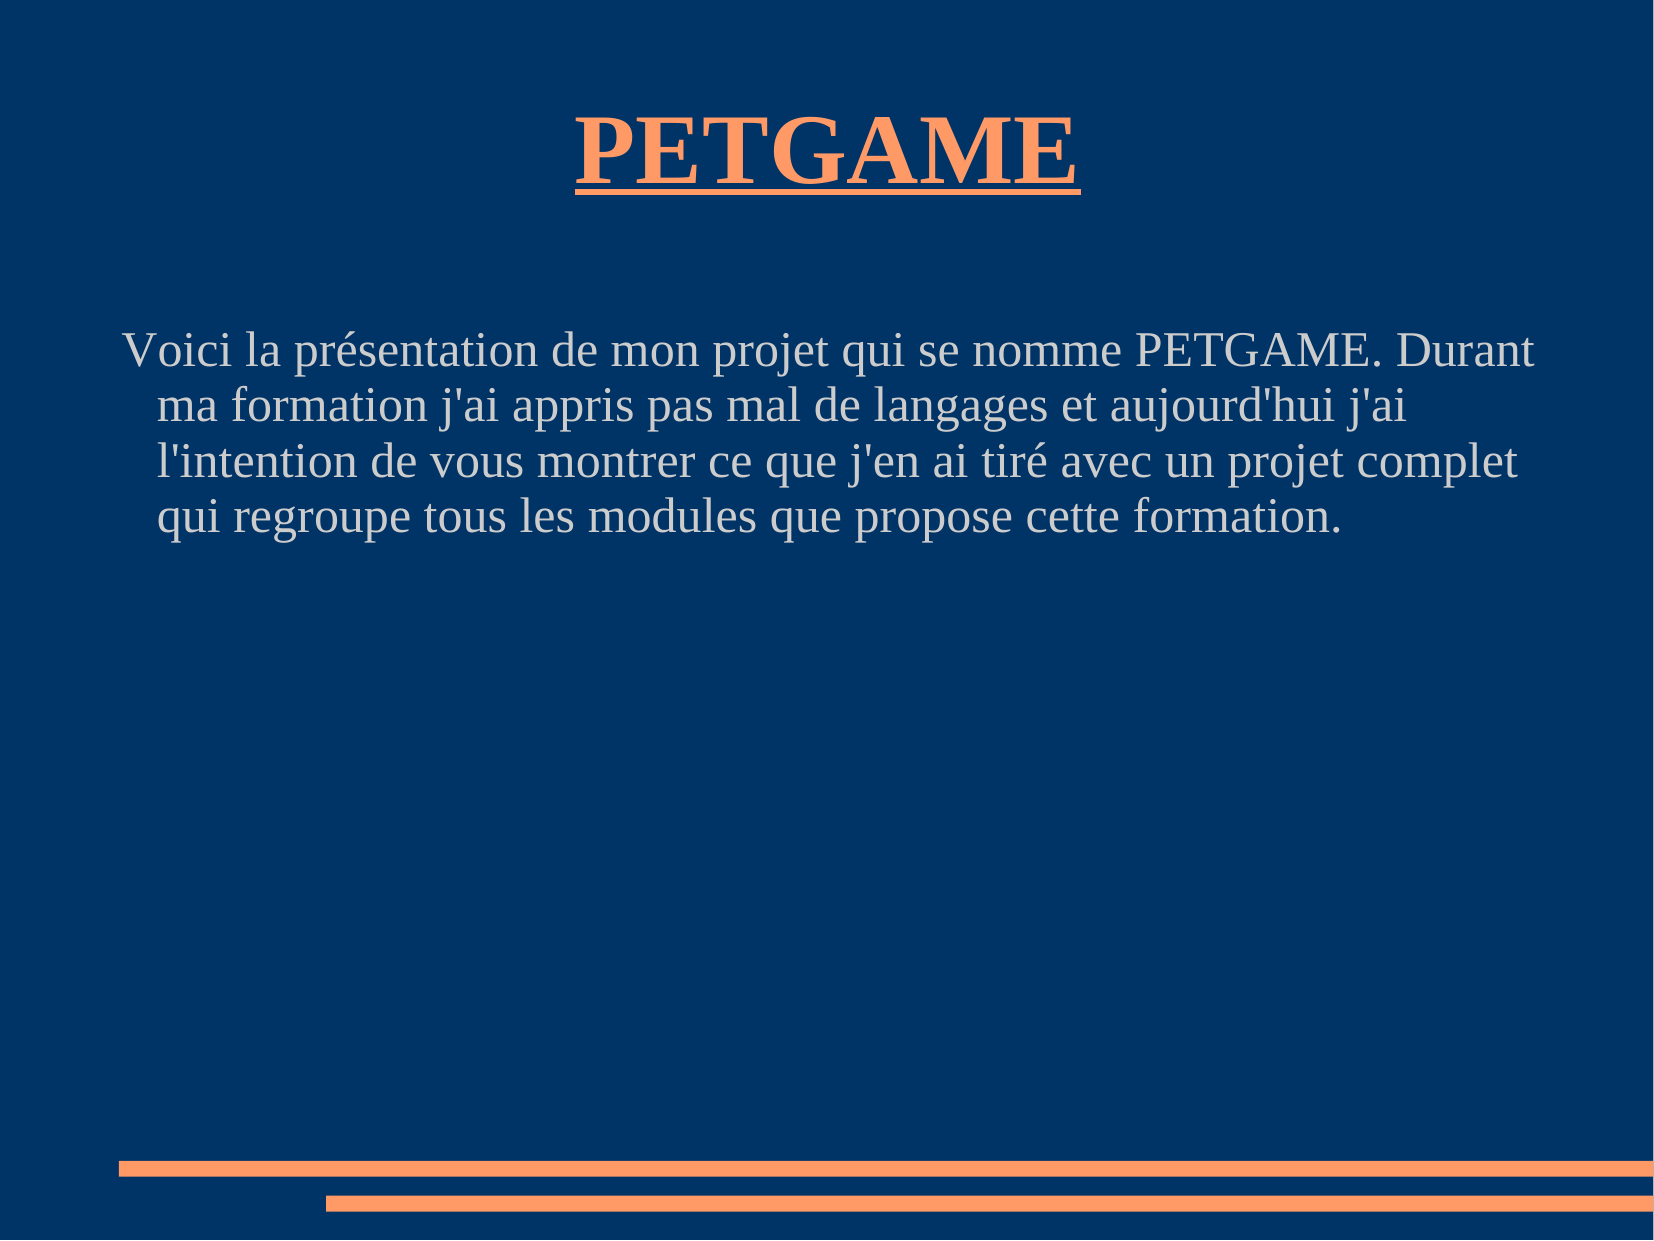

# PETGAME
Voici la présentation de mon projet qui se nomme PETGAME. Durant ma formation j'ai appris pas mal de langages et aujourd'hui j'ai l'intention de vous montrer ce que j'en ai tiré avec un projet complet qui regroupe tous les modules que propose cette formation.